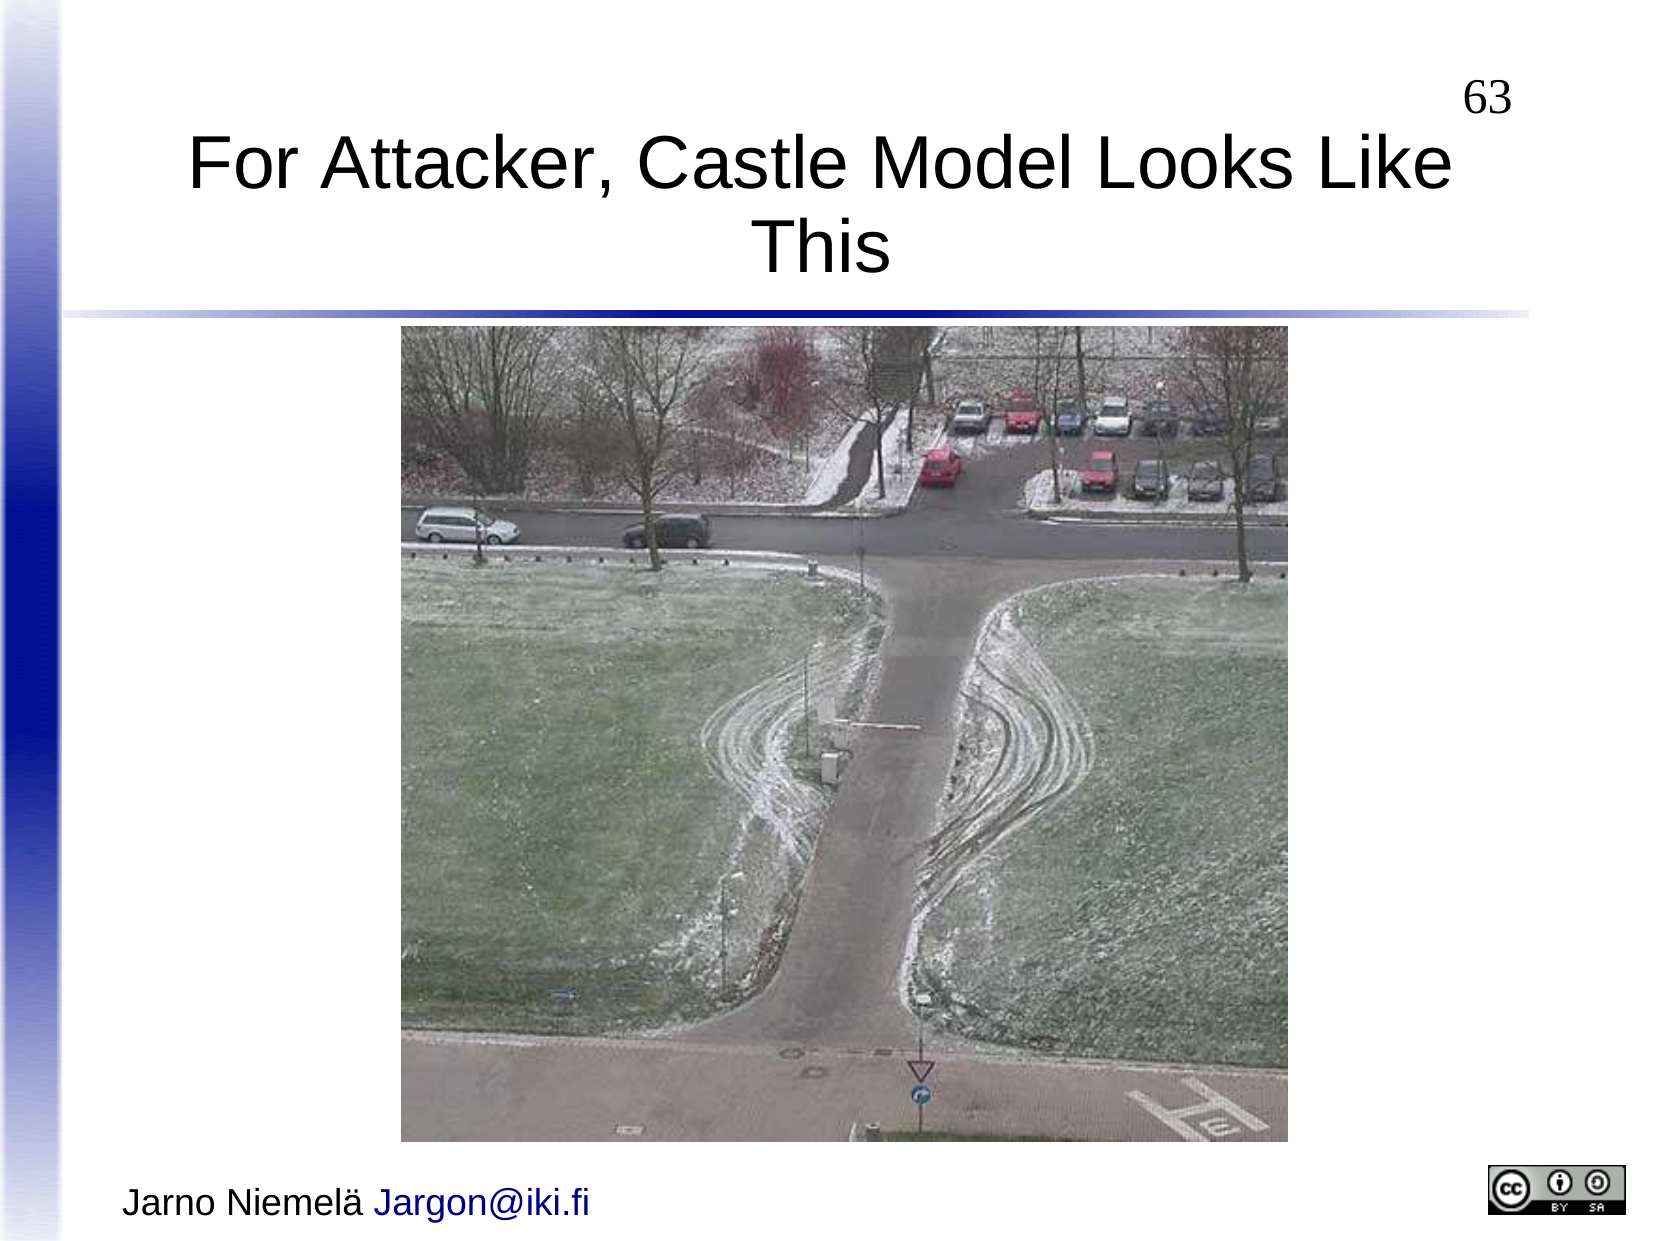

# For Attacker, Castle Model Looks Like This